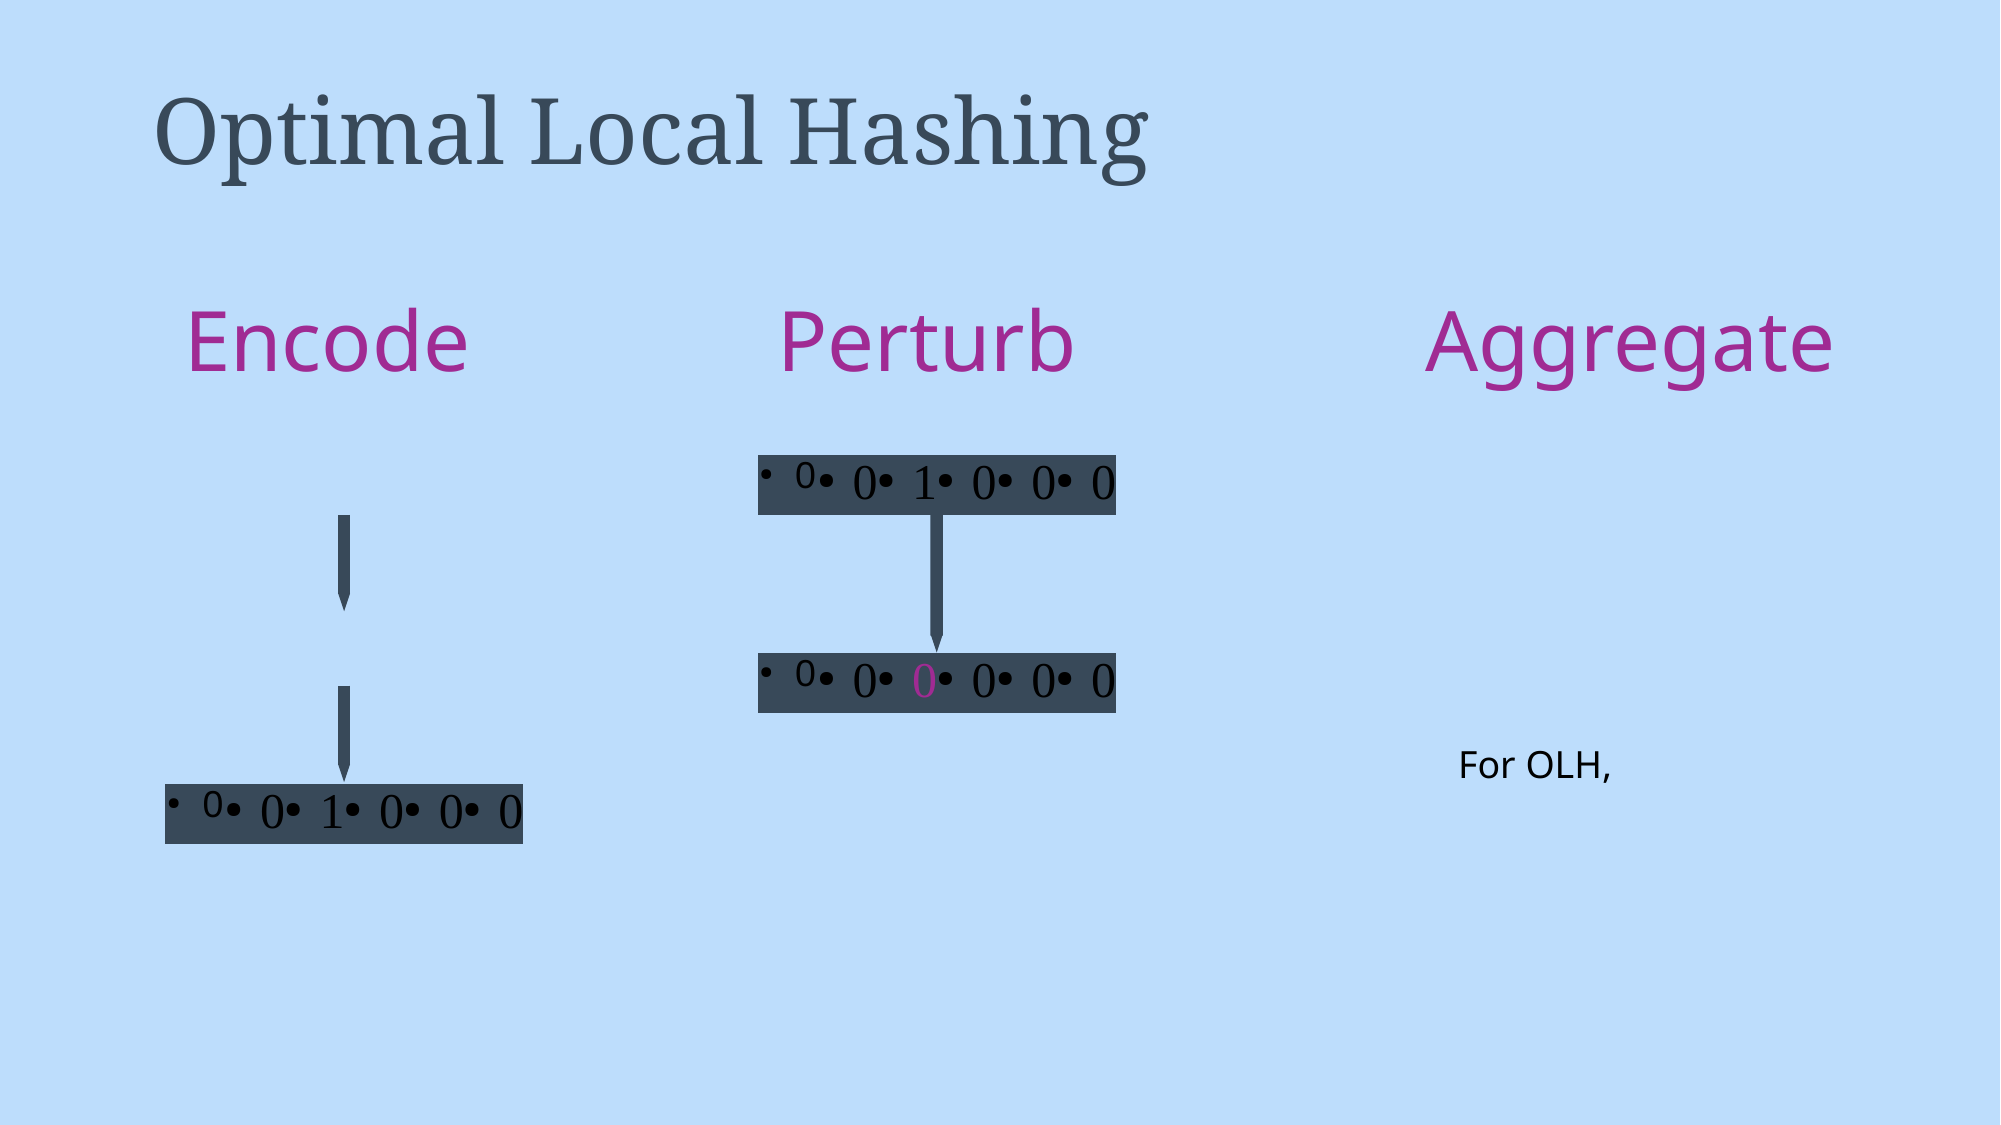

# Optimal Local Hashing
Encode
Perturb
Aggregate
| 0 | 0 | 1 | 0 | 0 | 0 |
| --- | --- | --- | --- | --- | --- |
| 0 | 0 | 0 | 0 | 0 | 0 |
| --- | --- | --- | --- | --- | --- |
For OLH,
| 0 | 0 | 1 | 0 | 0 | 0 |
| --- | --- | --- | --- | --- | --- |